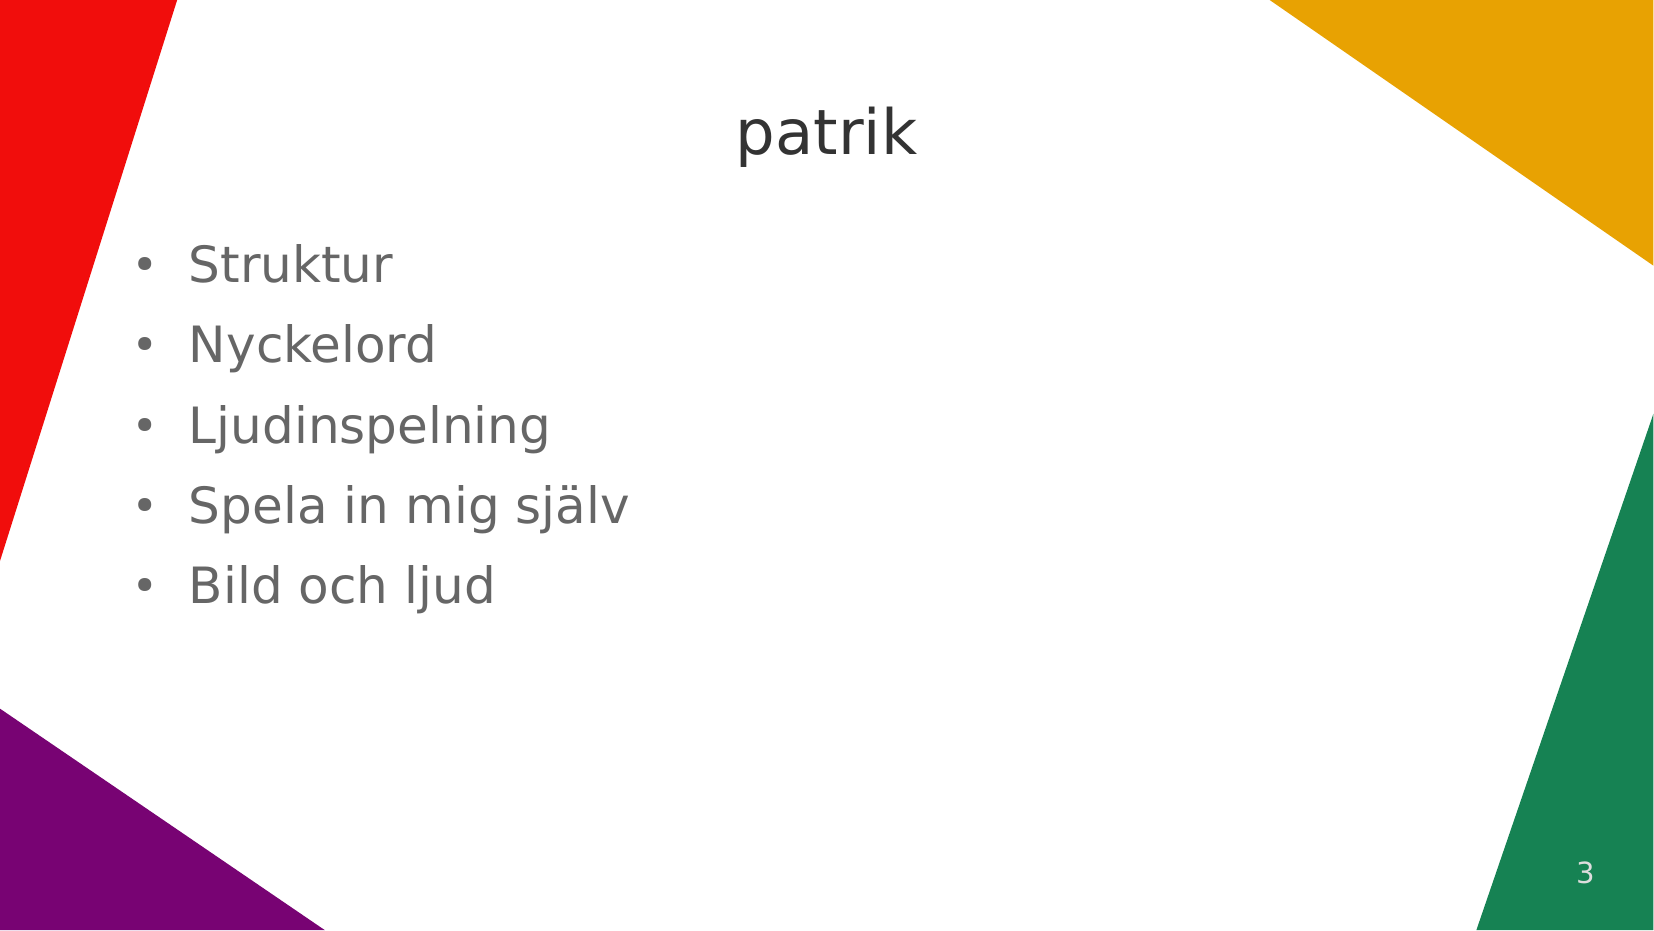

# patrik
Struktur
Nyckelord
Ljudinspelning
Spela in mig själv
Bild och ljud
3